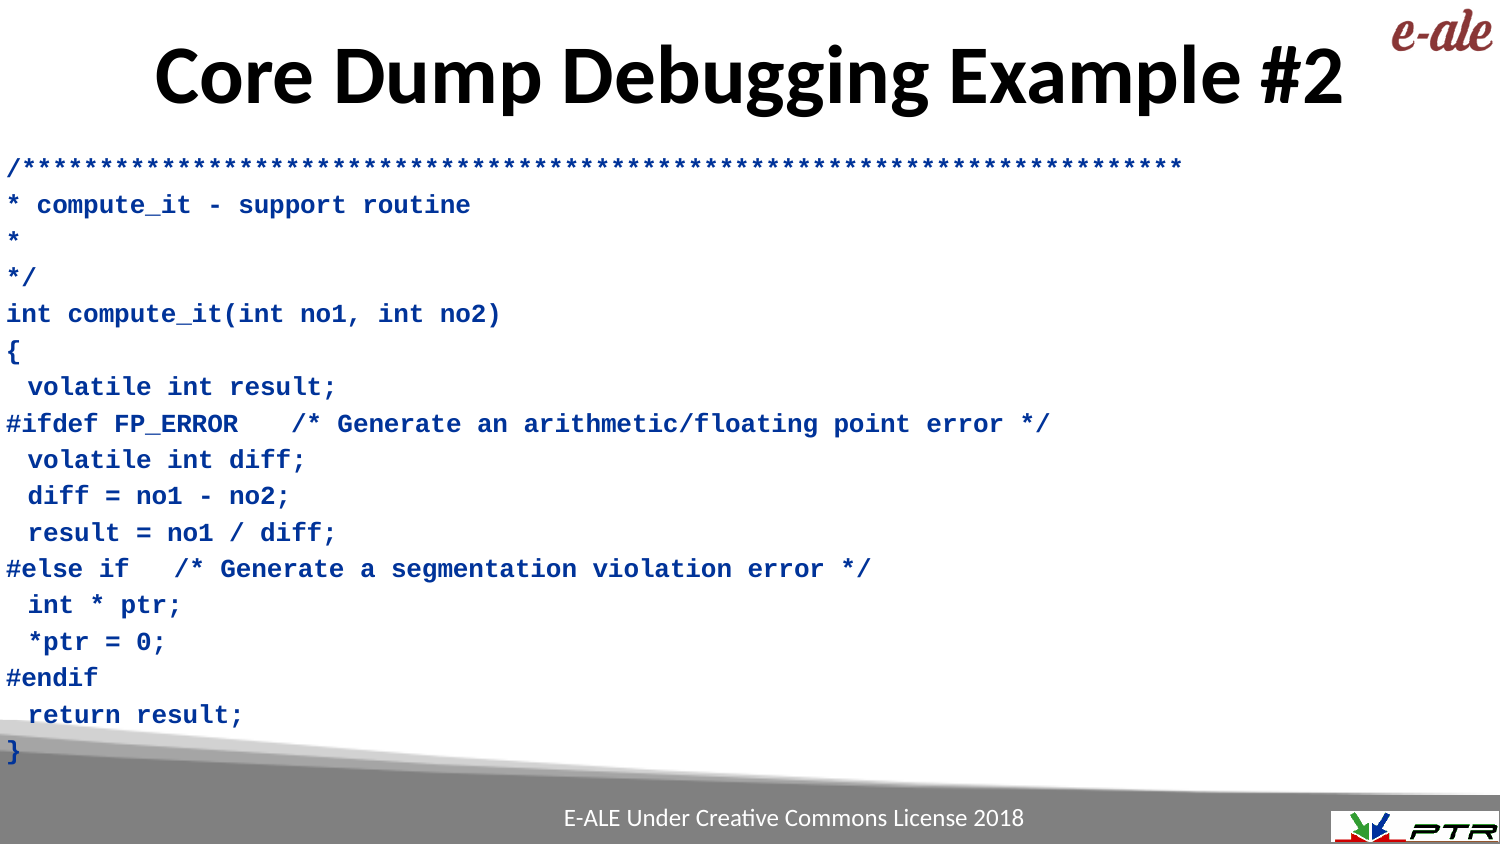

# Core Dump Debugging Example #2
/***************************************************************************
* compute_it - support routine
*
*/
int compute_it(int no1, int no2)
{
	volatile int result;
#ifdef FP_ERROR 	/* Generate an arithmetic/floating point error */
	volatile int diff;
	diff = no1 - no2;
	result = no1 / diff;
#else if 		/* Generate a segmentation violation error */
	int * ptr;
	*ptr = 0;
#endif
	return result;
}